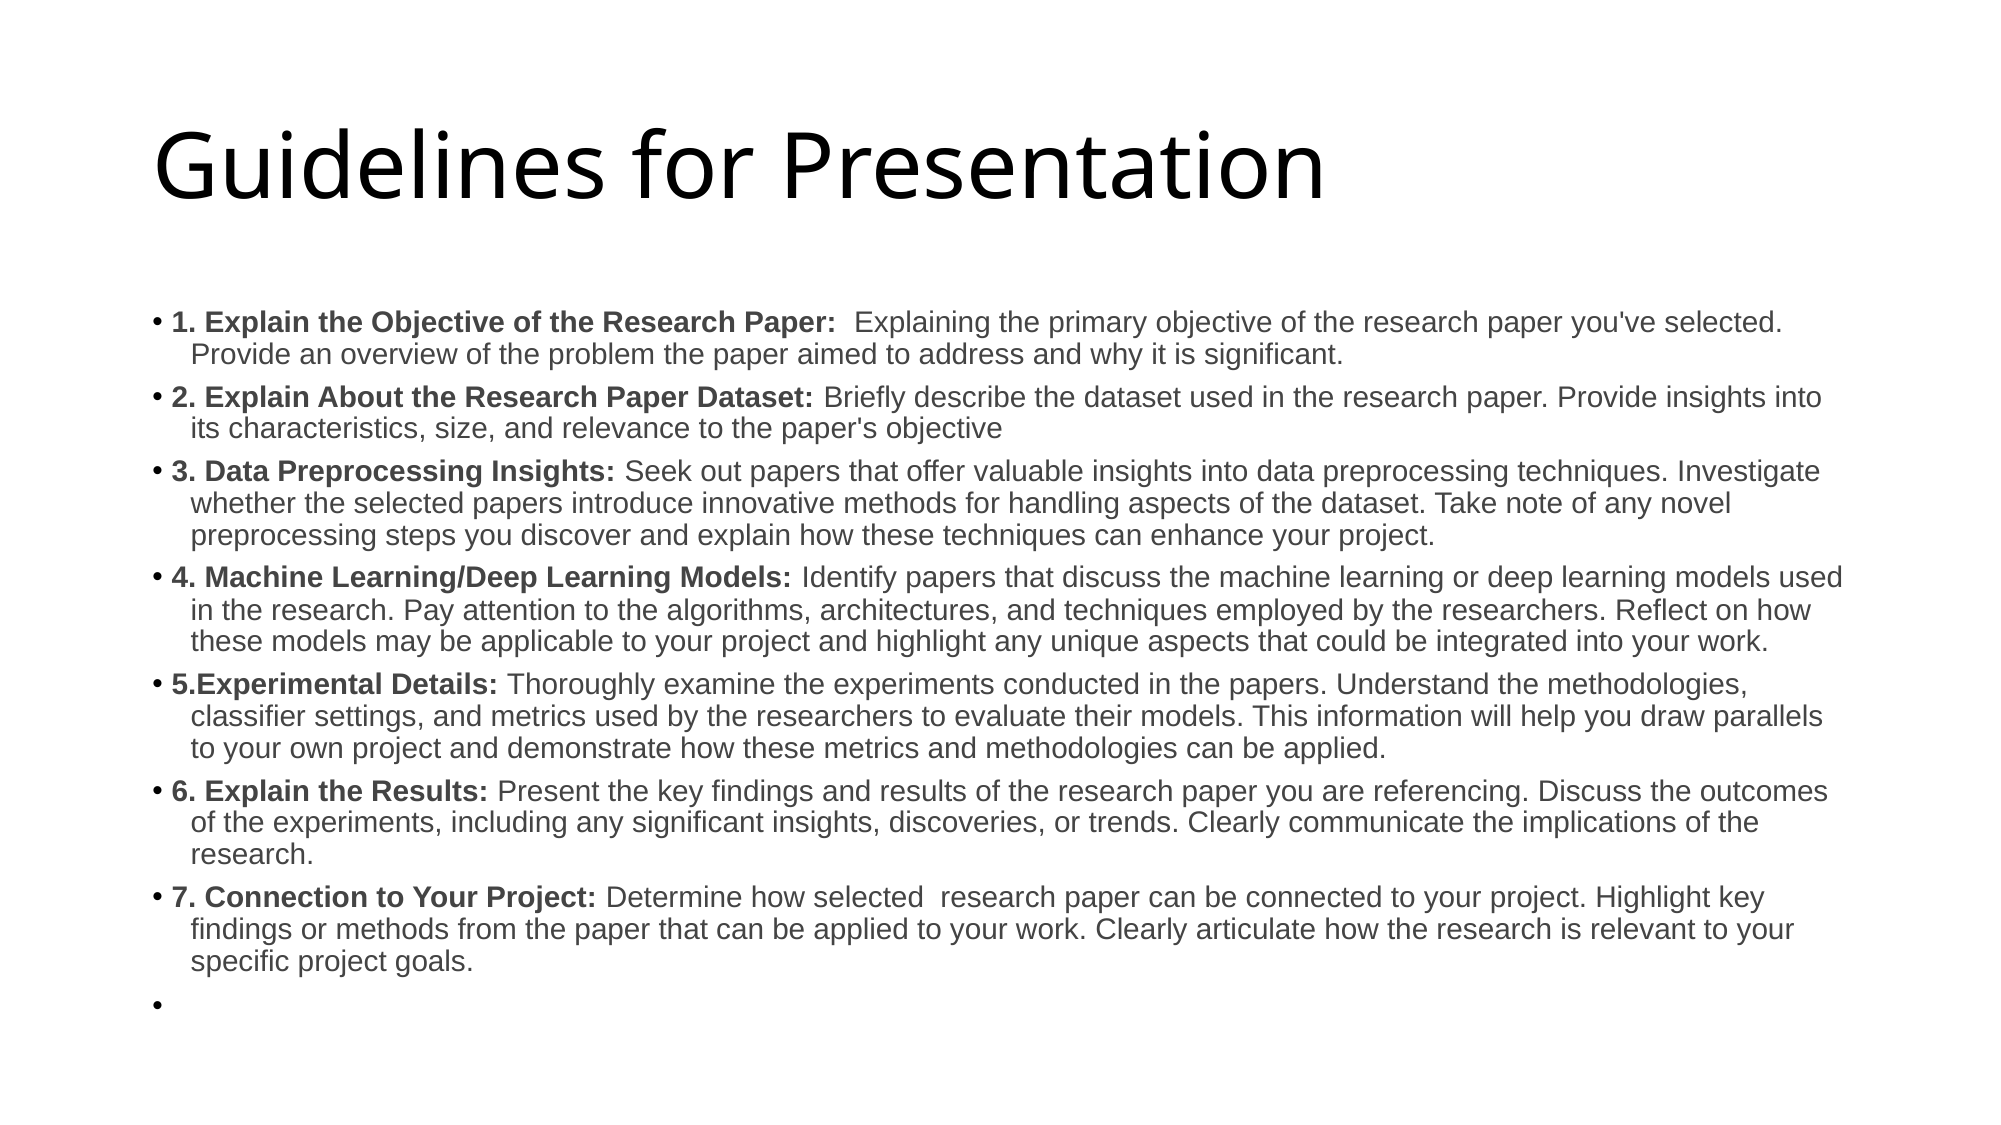

# Guidelines for Presentation
1. Explain the Objective of the Research Paper:  Explaining the primary objective of the research paper you've selected. Provide an overview of the problem the paper aimed to address and why it is significant.
2. Explain About the Research Paper Dataset: Briefly describe the dataset used in the research paper. Provide insights into its characteristics, size, and relevance to the paper's objective
3. Data Preprocessing Insights: Seek out papers that offer valuable insights into data preprocessing techniques. Investigate whether the selected papers introduce innovative methods for handling aspects of the dataset. Take note of any novel preprocessing steps you discover and explain how these techniques can enhance your project.
4. Machine Learning/Deep Learning Models: Identify papers that discuss the machine learning or deep learning models used in the research. Pay attention to the algorithms, architectures, and techniques employed by the researchers. Reflect on how these models may be applicable to your project and highlight any unique aspects that could be integrated into your work.
5.Experimental Details: Thoroughly examine the experiments conducted in the papers. Understand the methodologies, classifier settings, and metrics used by the researchers to evaluate their models. This information will help you draw parallels to your own project and demonstrate how these metrics and methodologies can be applied.
6. Explain the Results: Present the key findings and results of the research paper you are referencing. Discuss the outcomes of the experiments, including any significant insights, discoveries, or trends. Clearly communicate the implications of the research.
7. Connection to Your Project: Determine how selected  research paper can be connected to your project. Highlight key findings or methods from the paper that can be applied to your work. Clearly articulate how the research is relevant to your specific project goals.